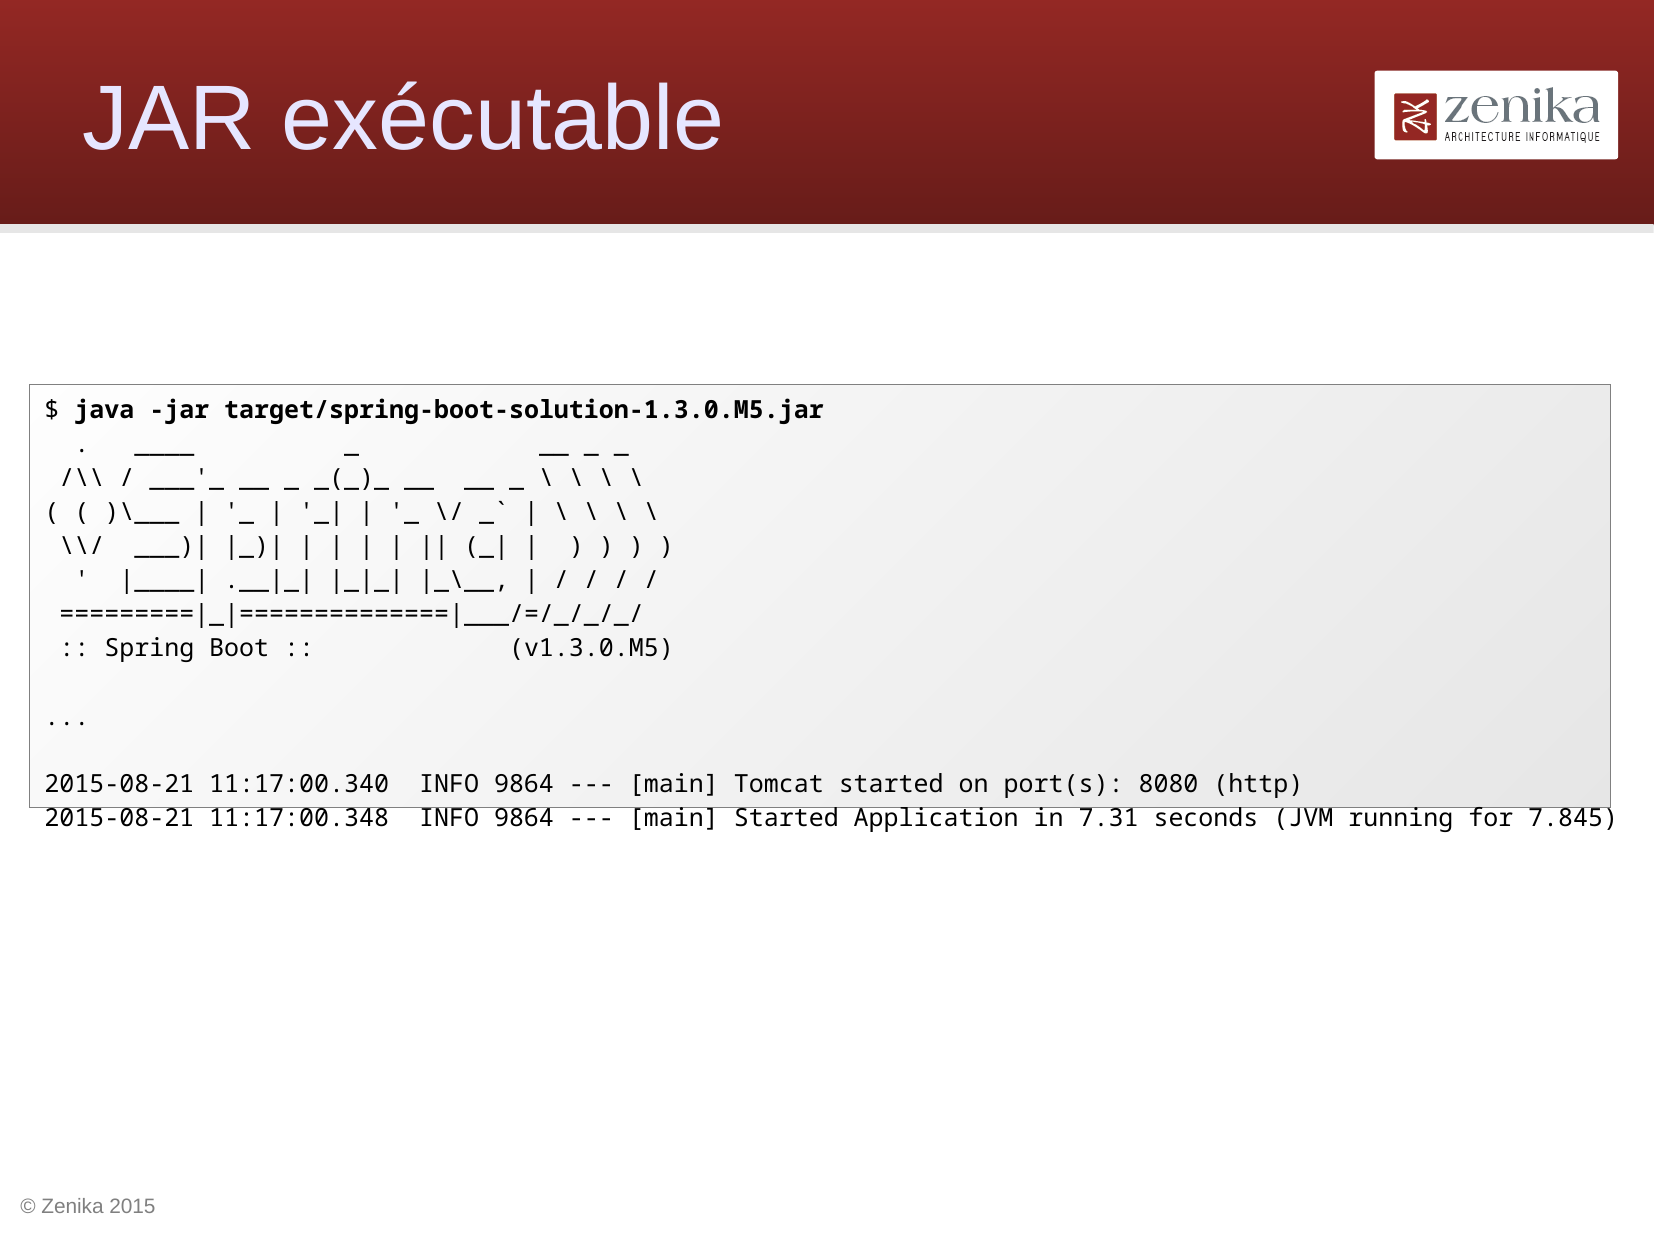

# JAR exécutable
$ java -jar target/spring-boot-solution-1.3.0.M5.jar
 . ____ _ __ _ _
 /\\ / ___'_ __ _ _(_)_ __ __ _ \ \ \ \
( ( )\___ | '_ | '_| | '_ \/ _` | \ \ \ \
 \\/ ___)| |_)| | | | | || (_| | ) ) ) )
 ' |____| .__|_| |_|_| |_\__, | / / / /
 =========|_|==============|___/=/_/_/_/
 :: Spring Boot :: (v1.3.0.M5)
...
2015-08-21 11:17:00.340 INFO 9864 --- [main] Tomcat started on port(s): 8080 (http)
2015-08-21 11:17:00.348 INFO 9864 --- [main] Started Application in 7.31 seconds (JVM running for 7.845)